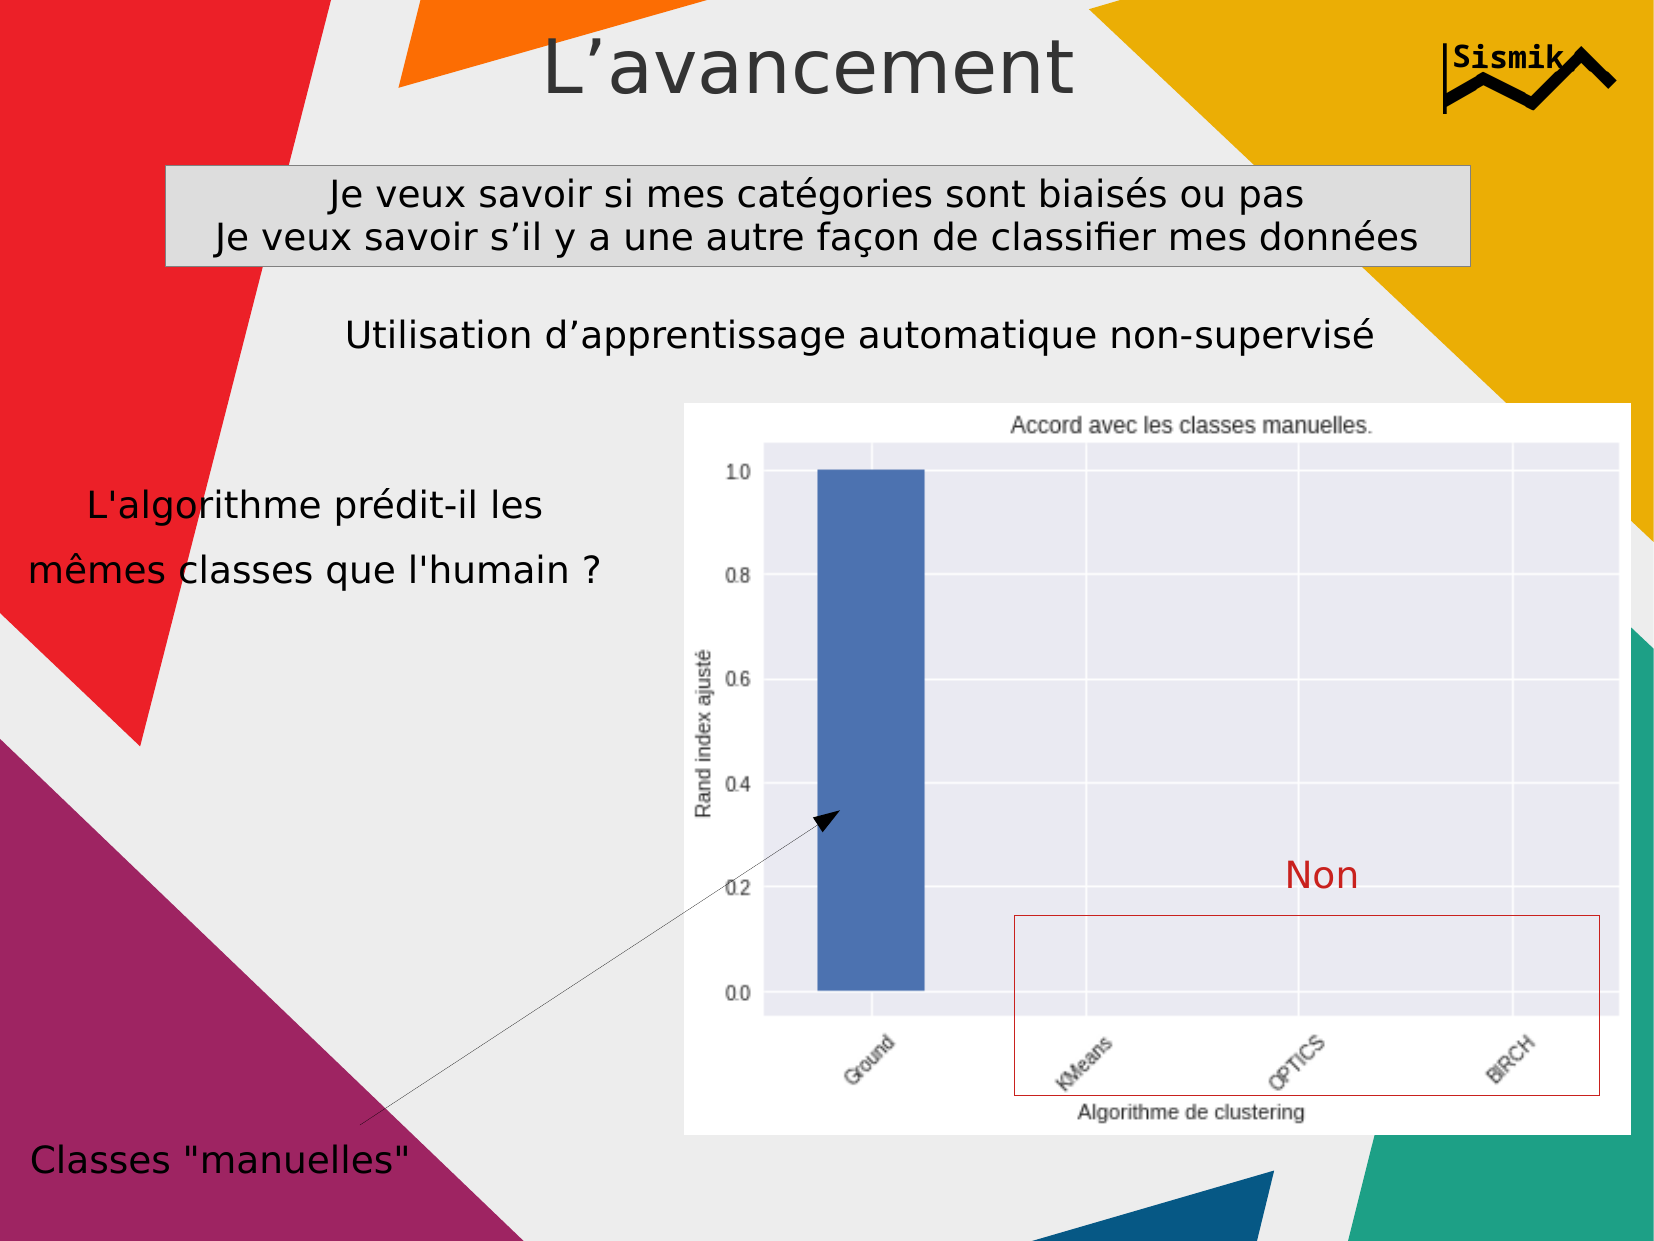

# L’avancement
Sismik
Je veux savoir si mes catégories sont biaisés ou pas
Je veux savoir s’il y a une autre façon de classifier mes données
Utilisation d’apprentissage automatique non-supervisé
L'algorithme prédit-il les mêmes classes que l'humain ?
Non
Classes "manuelles"